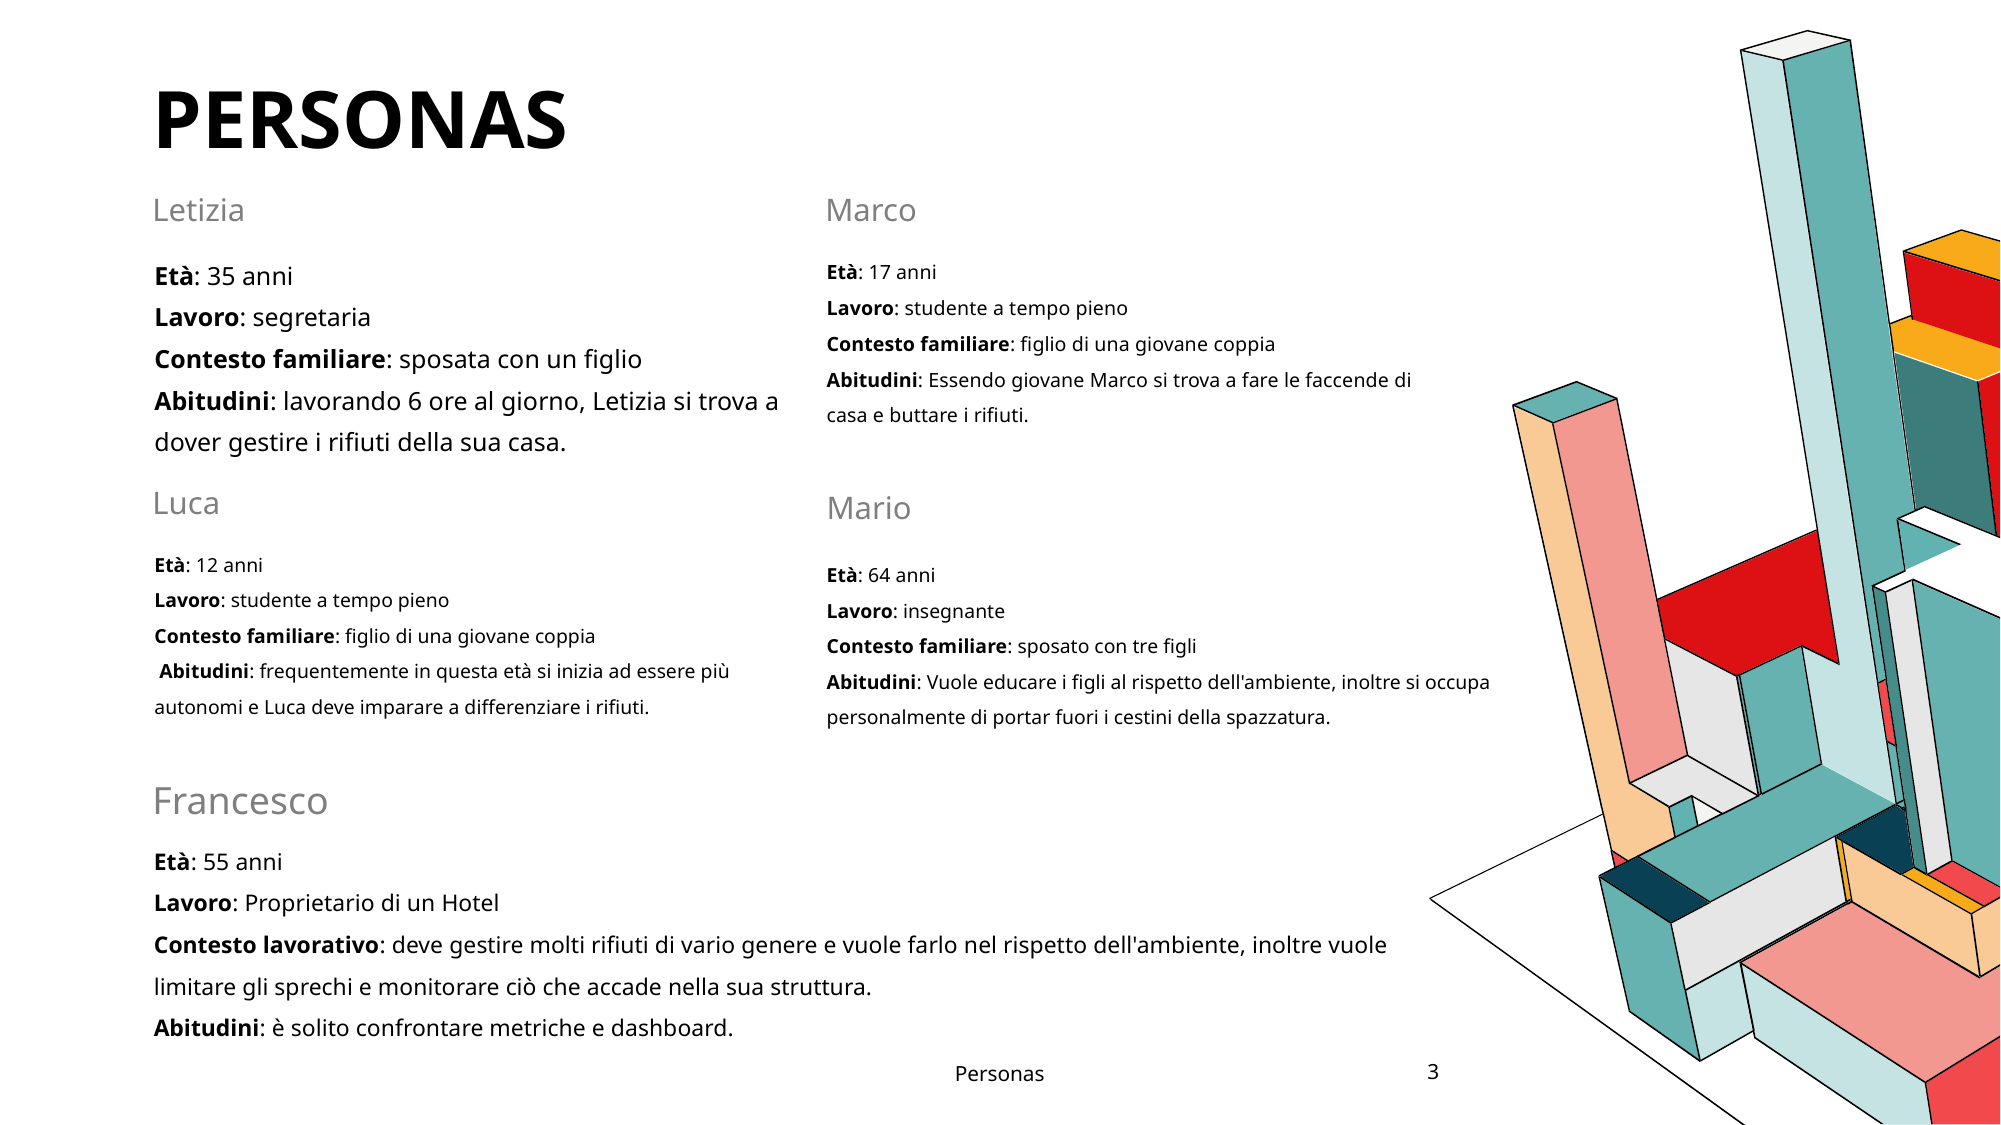

# Personas
Letizia
Marco
Età: 17 anni
Lavoro: studente a tempo pieno
Contesto familiare: figlio di una giovane coppia
Abitudini: Essendo giovane Marco si trova a fare le faccende di casa e buttare i rifiuti.
Età: 35 anni
Lavoro: segretaria
Contesto familiare: sposata con un figlio
Abitudini: lavorando 6 ore al giorno, Letizia si trova a dover gestire i rifiuti della sua casa.
Luca
Mario
Età: 12 anni
Lavoro: studente a tempo pieno
Contesto familiare: figlio di una giovane coppia
 Abitudini: frequentemente in questa età si inizia ad essere più autonomi e Luca deve imparare a differenziare i rifiuti.
Età: 64 anni
Lavoro: insegnante
Contesto familiare: sposato con tre figli
Abitudini: Vuole educare i figli al rispetto dell'ambiente, inoltre si occupa personalmente di portar fuori i cestini della spazzatura.
Francesco
Età: 55 anni
Lavoro: Proprietario di un Hotel
Contesto lavorativo: deve gestire molti rifiuti di vario genere e vuole farlo nel rispetto dell'ambiente, inoltre vuole limitare gli sprechi e monitorare ciò che accade nella sua struttura.
Abitudini: è solito confrontare metriche e dashboard.
Personas